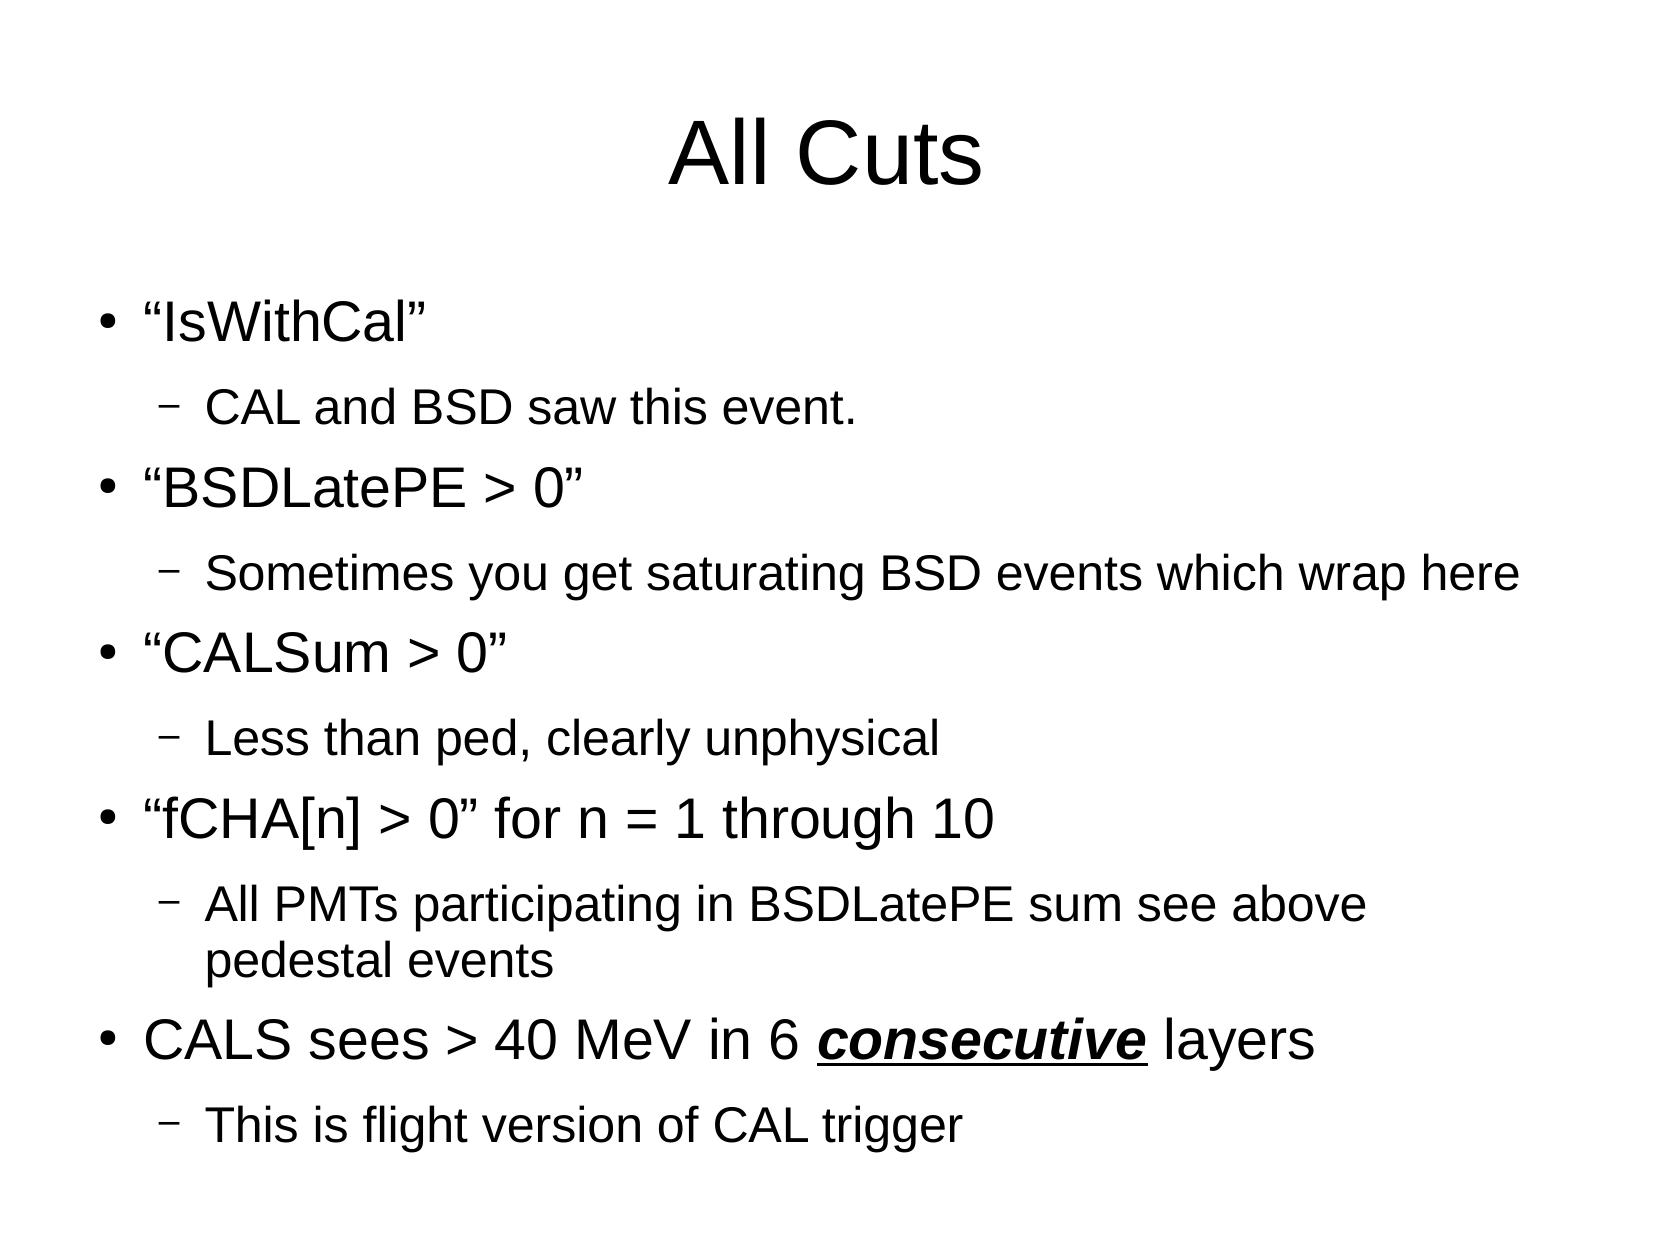

# All Cuts
“IsWithCal”
CAL and BSD saw this event.
“BSDLatePE > 0”
Sometimes you get saturating BSD events which wrap here
“CALSum > 0”
Less than ped, clearly unphysical
“fCHA[n] > 0” for n = 1 through 10
All PMTs participating in BSDLatePE sum see above pedestal events
CALS sees > 40 MeV in 6 consecutive layers
This is flight version of CAL trigger